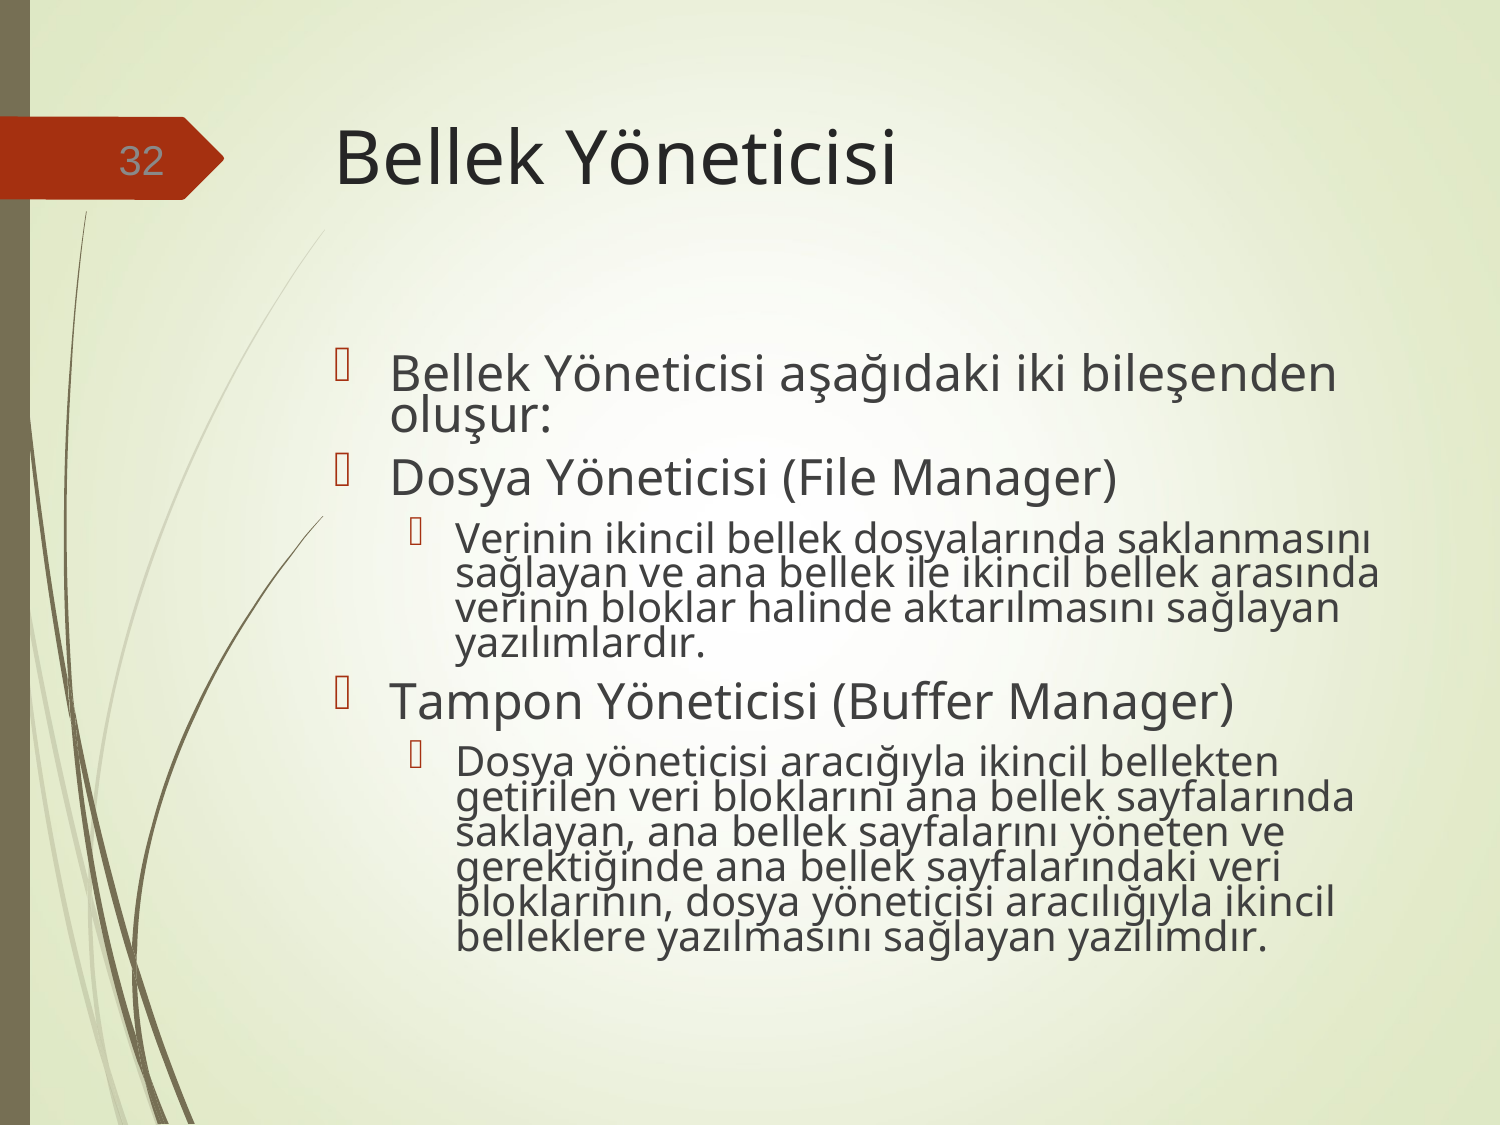

Bellek Yöneticisi
Bellek Yöneticisi aşağıdaki iki bileşenden oluşur:
Dosya Yöneticisi (File Manager)
Verinin ikincil bellek dosyalarında saklanmasını sağlayan ve ana bellek ile ikincil bellek arasında verinin bloklar halinde aktarılmasını sağlayan yazılımlardır.
Tampon Yöneticisi (Buffer Manager)
Dosya yöneticisi aracığıyla ikincil bellekten getirilen veri bloklarını ana bellek sayfalarında saklayan, ana bellek sayfalarını yöneten ve gerektiğinde ana bellek sayfalarındaki veri bloklarının, dosya yöneticisi aracılığıyla ikincil belleklere yazılmasını sağlayan yazılımdır.